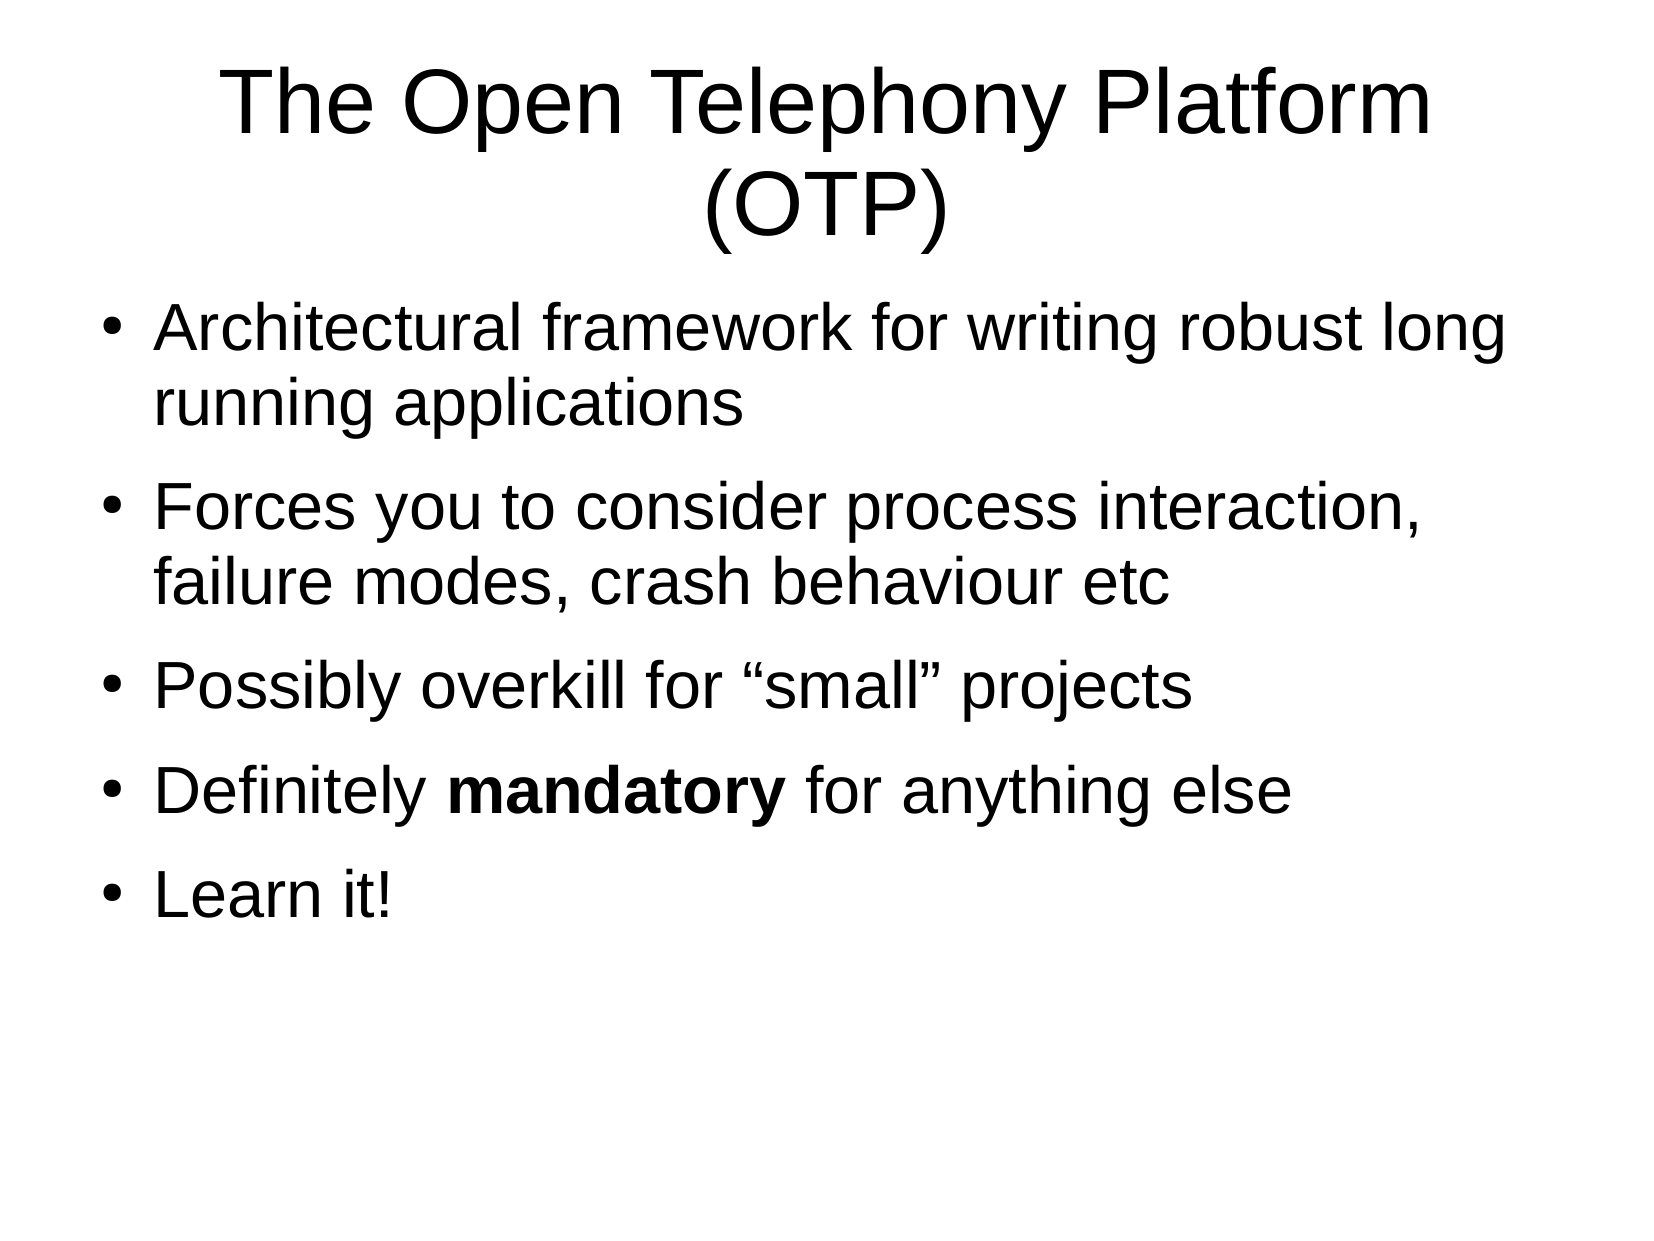

# The Open Telephony Platform (OTP)
Architectural framework for writing robust long running applications
Forces you to consider process interaction, failure modes, crash behaviour etc
Possibly overkill for “small” projects
Definitely mandatory for anything else
Learn it!